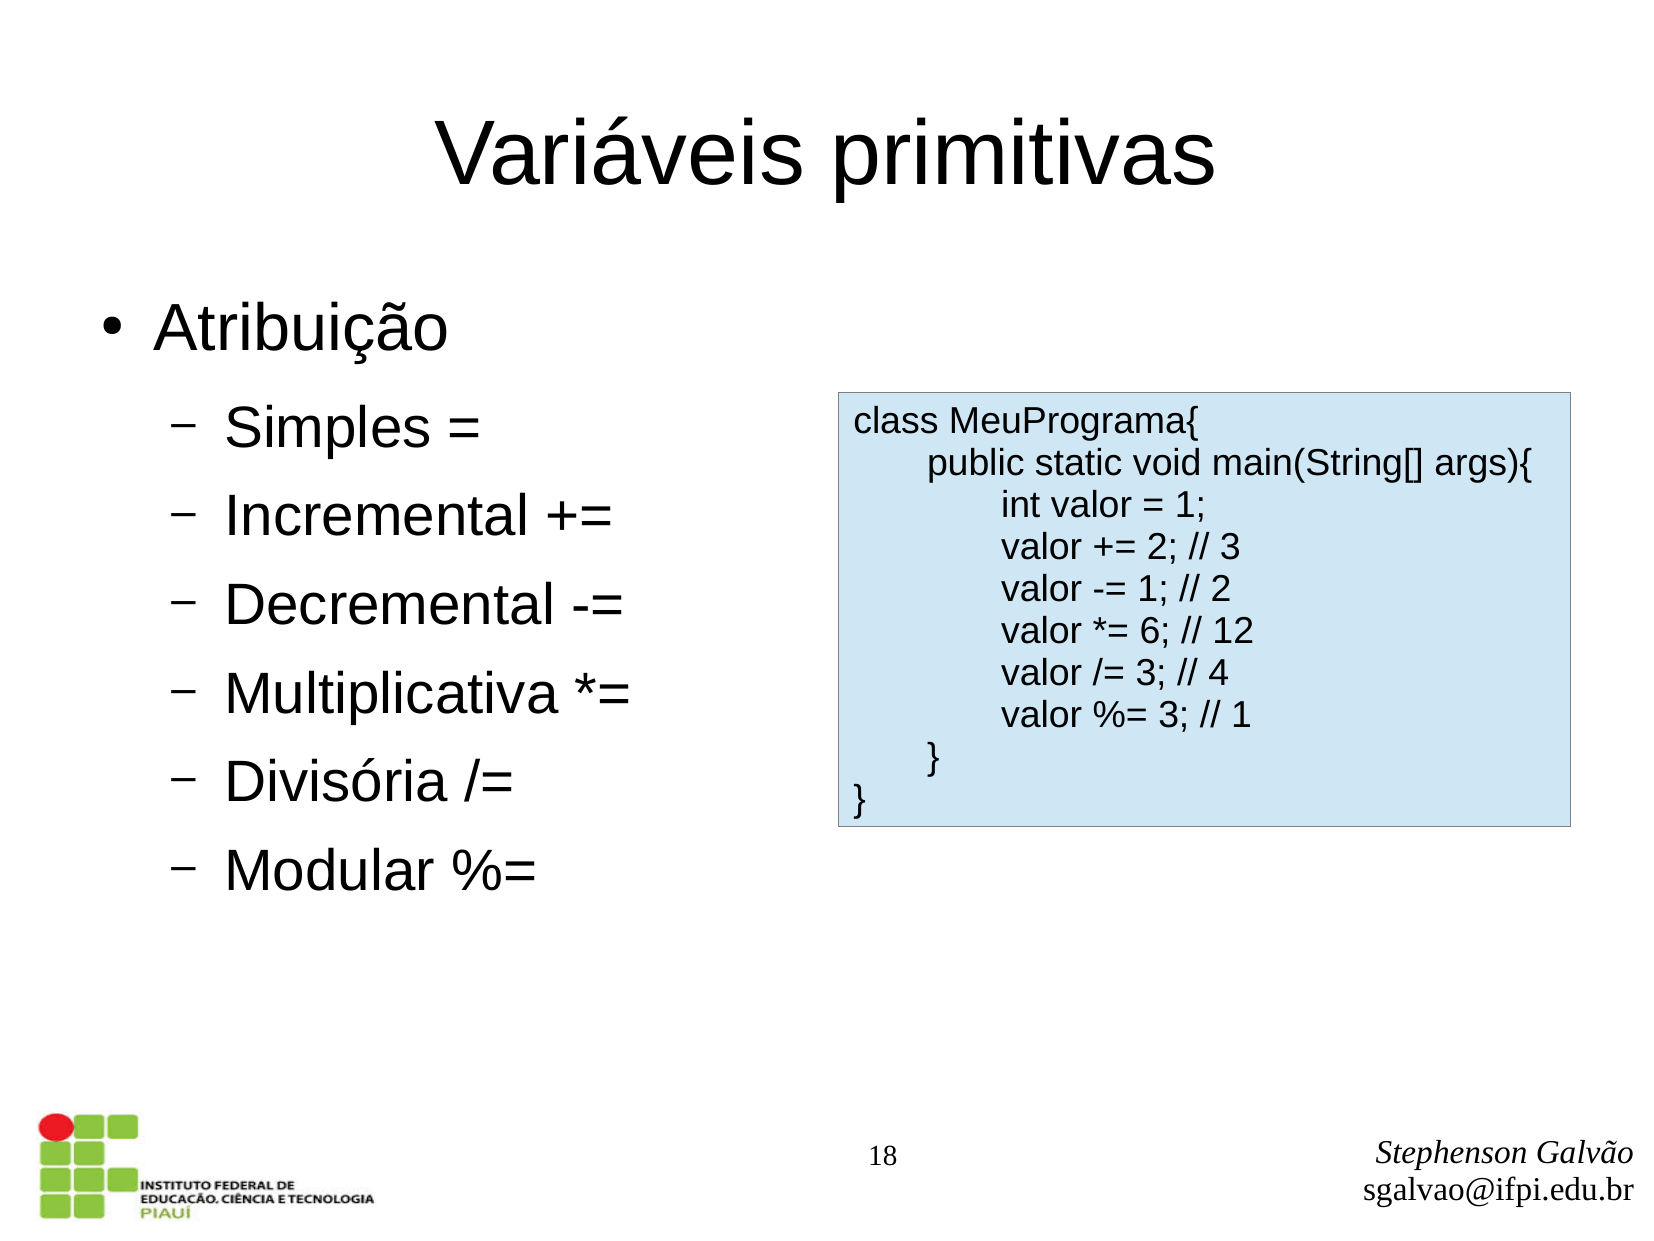

# Variáveis primitivas
Atribuição
Simples =
Incremental +=
Decremental -=
Multiplicativa *=
Divisória /=
Modular %=
class MeuPrograma{
	public static void main(String[] args){
		int valor = 1;
		valor += 2; // 3
		valor -= 1; // 2
		valor *= 6; // 12
		valor /= 3; // 4
		valor %= 3; // 1
	}
}
18